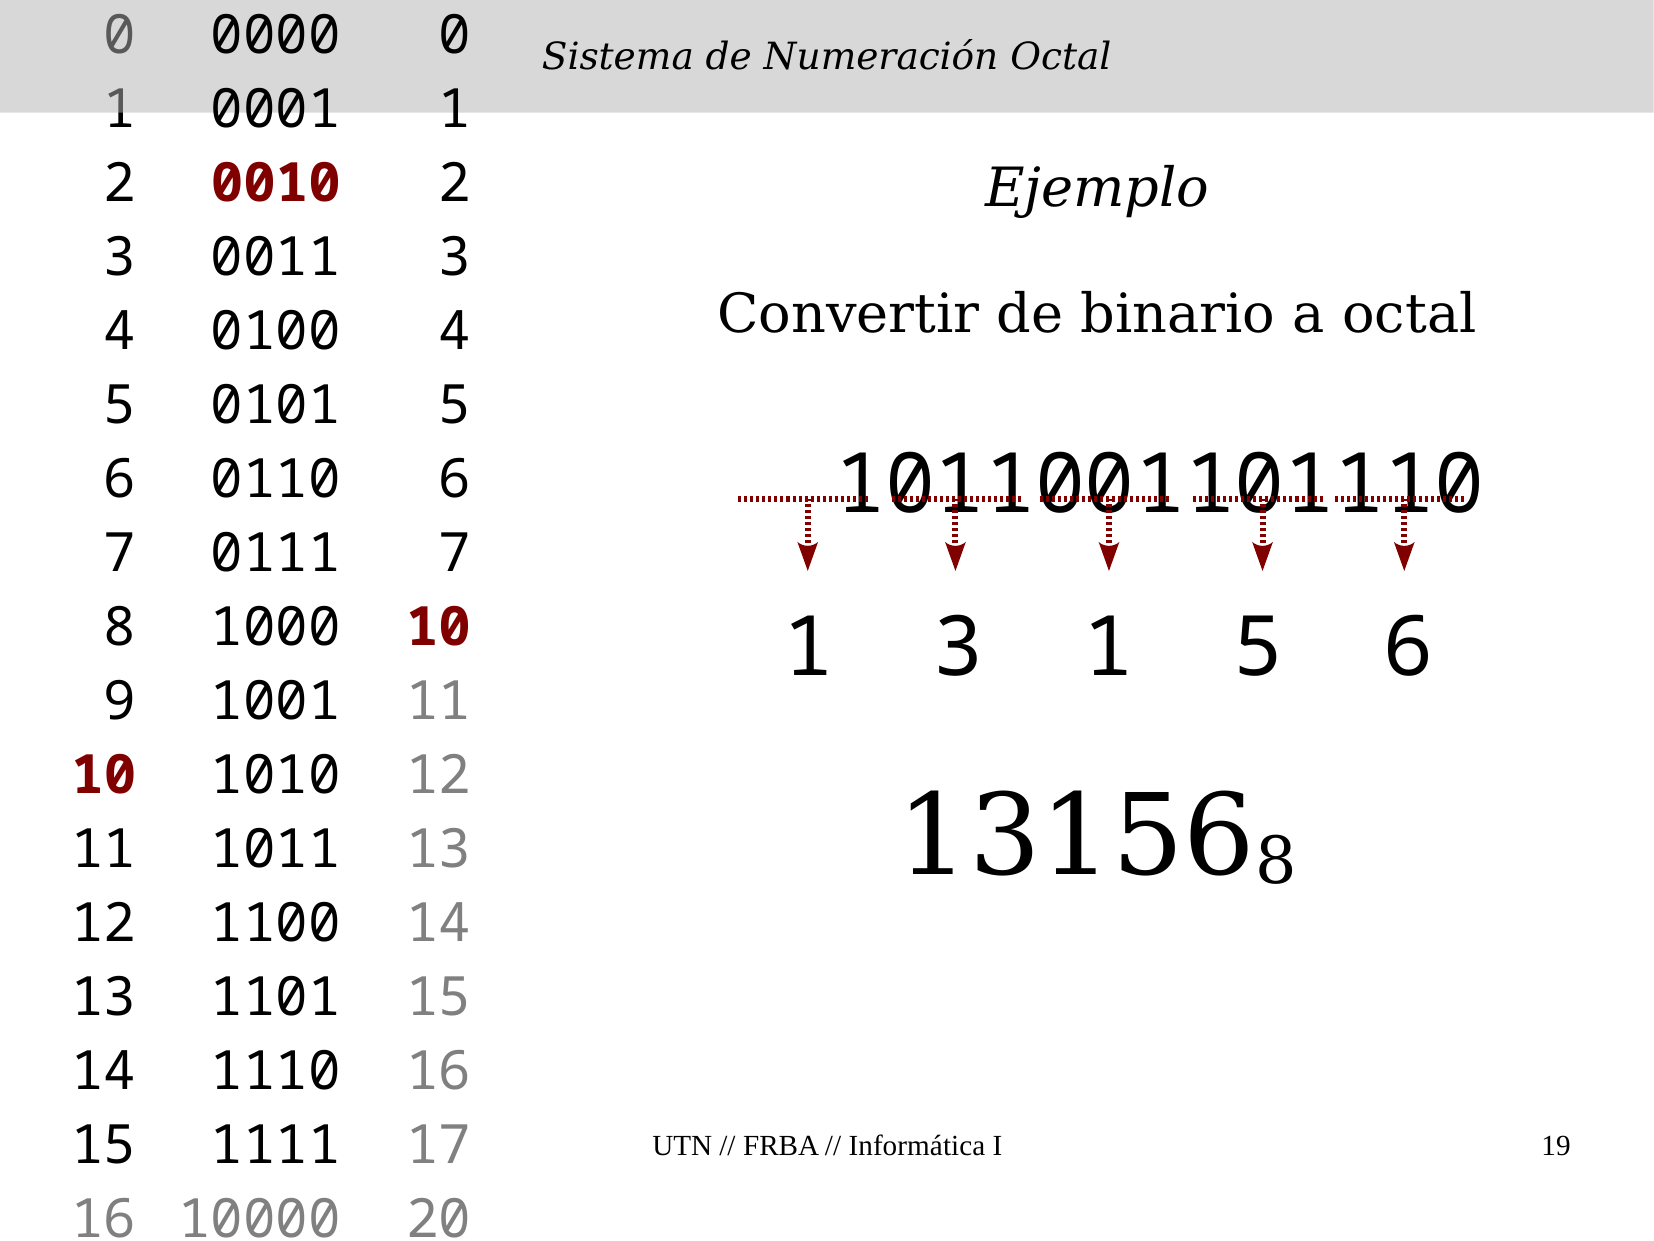

Sistema de Numeración Octal
BIN
0000
0001
0010
0011
0100
0101
0110
0111
1000
1001
1010
1011
1100
1101
1110
1111
10000
10001
# DEC0 1 2 3 4 5 6 7 8 9 10 11 12 13 14 15 16 17
OCT
0
1
2
3
4
5
6
7
10
11
12
13
14
15
16
17
20
21
Ejemplo
Convertir de binario a octal
 1011001101110
1 3 1 5 6
131568
UTN // FRBA // Informática I
19